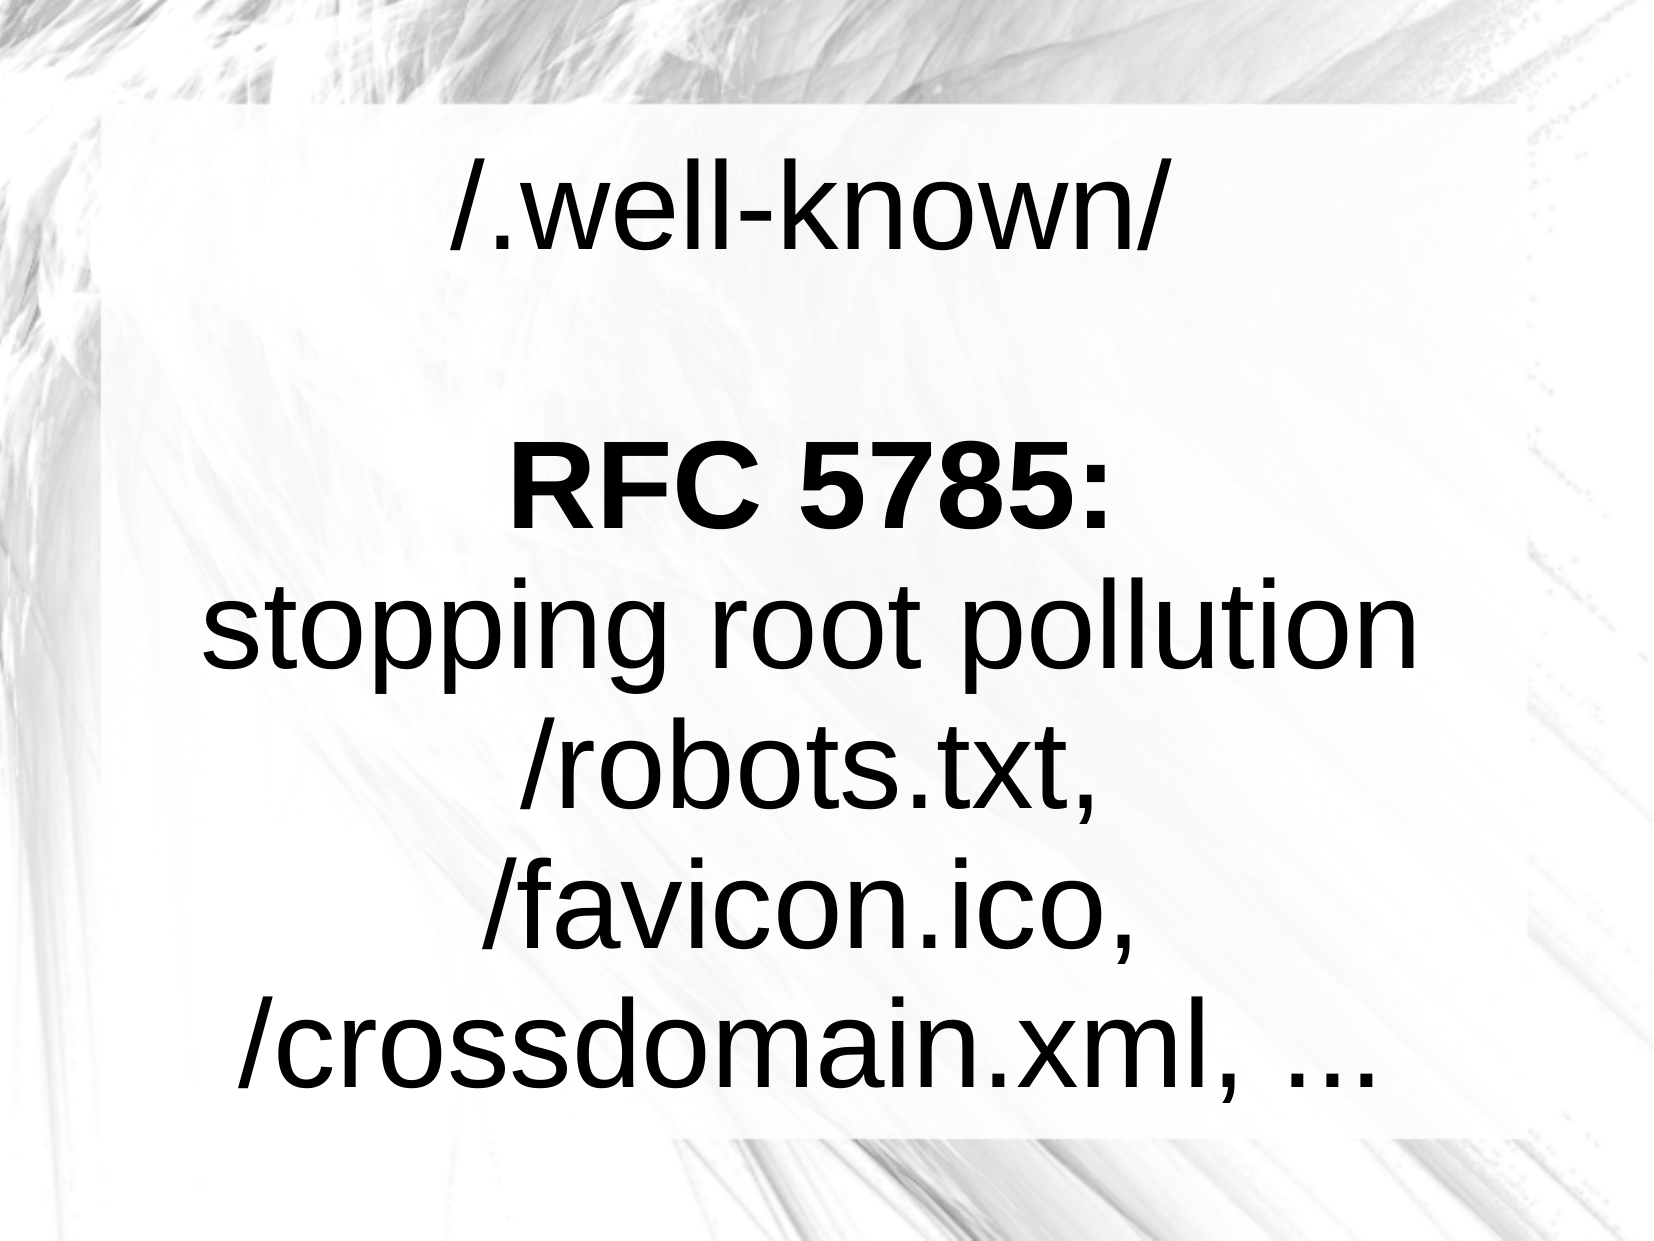

# /.well-known/
RFC 5785:
stopping root pollution
/robots.txt, /favicon.ico, /crossdomain.xml, ...